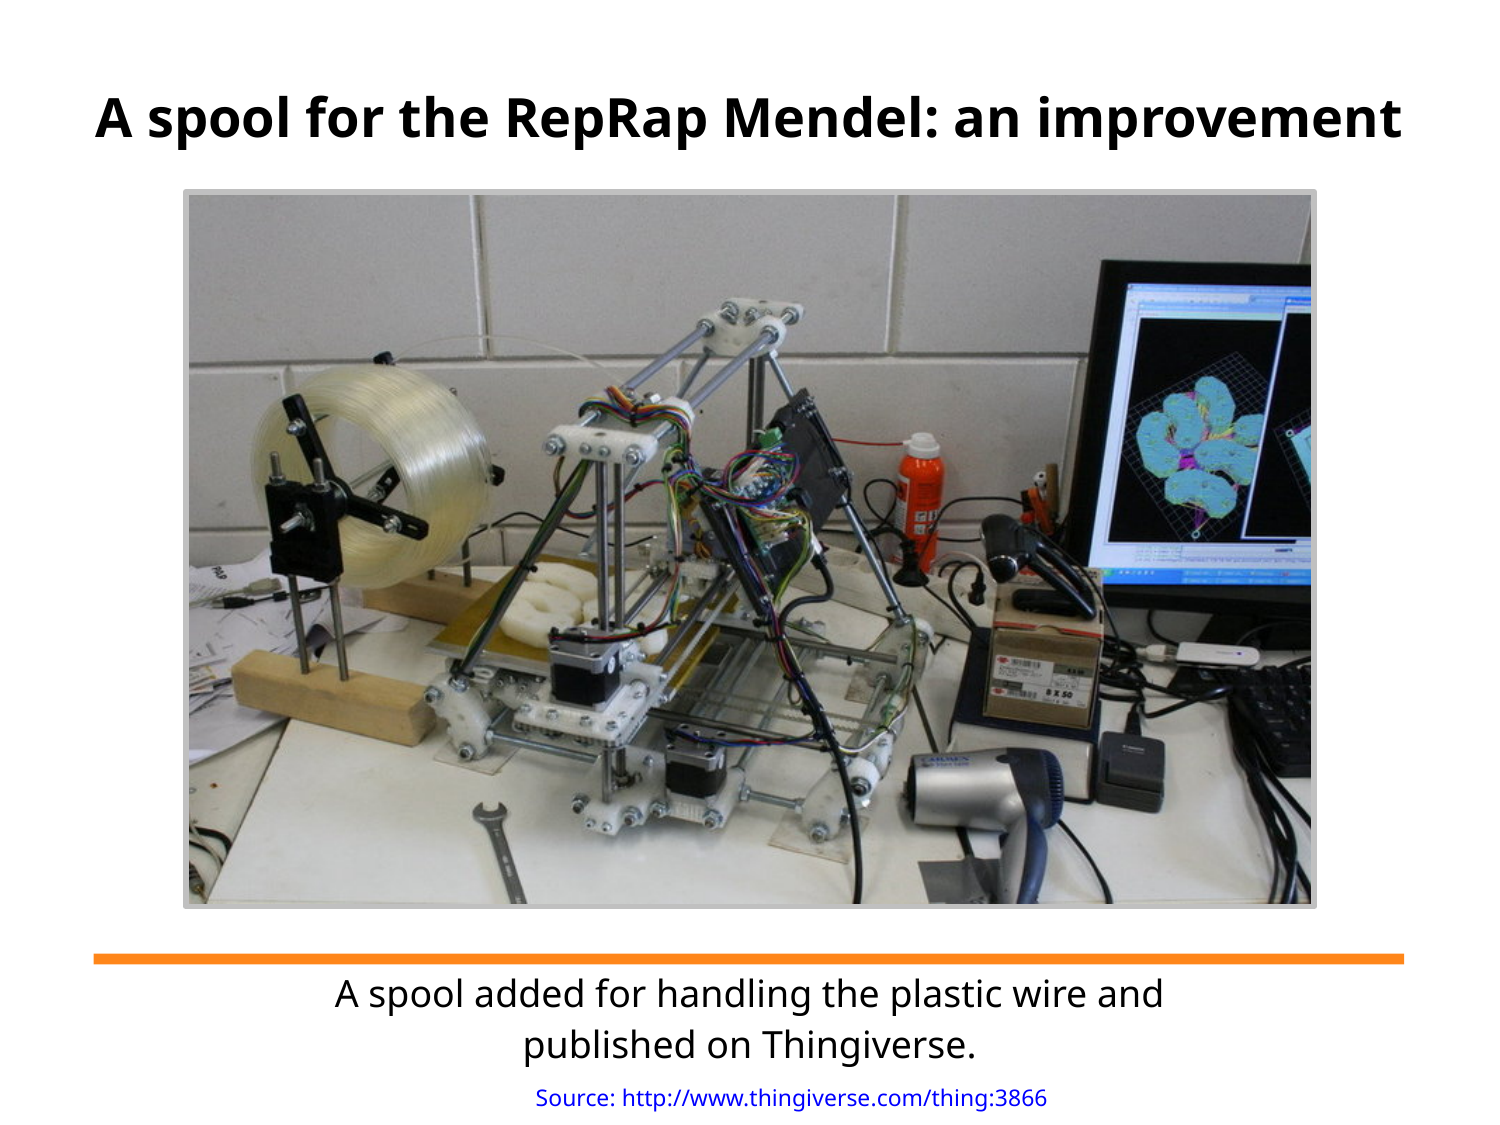

# A spool for the RepRap Mendel: an improvement
A spool added for handling the plastic wire and published on Thingiverse.
Source: http://www.thingiverse.com/thing:3866